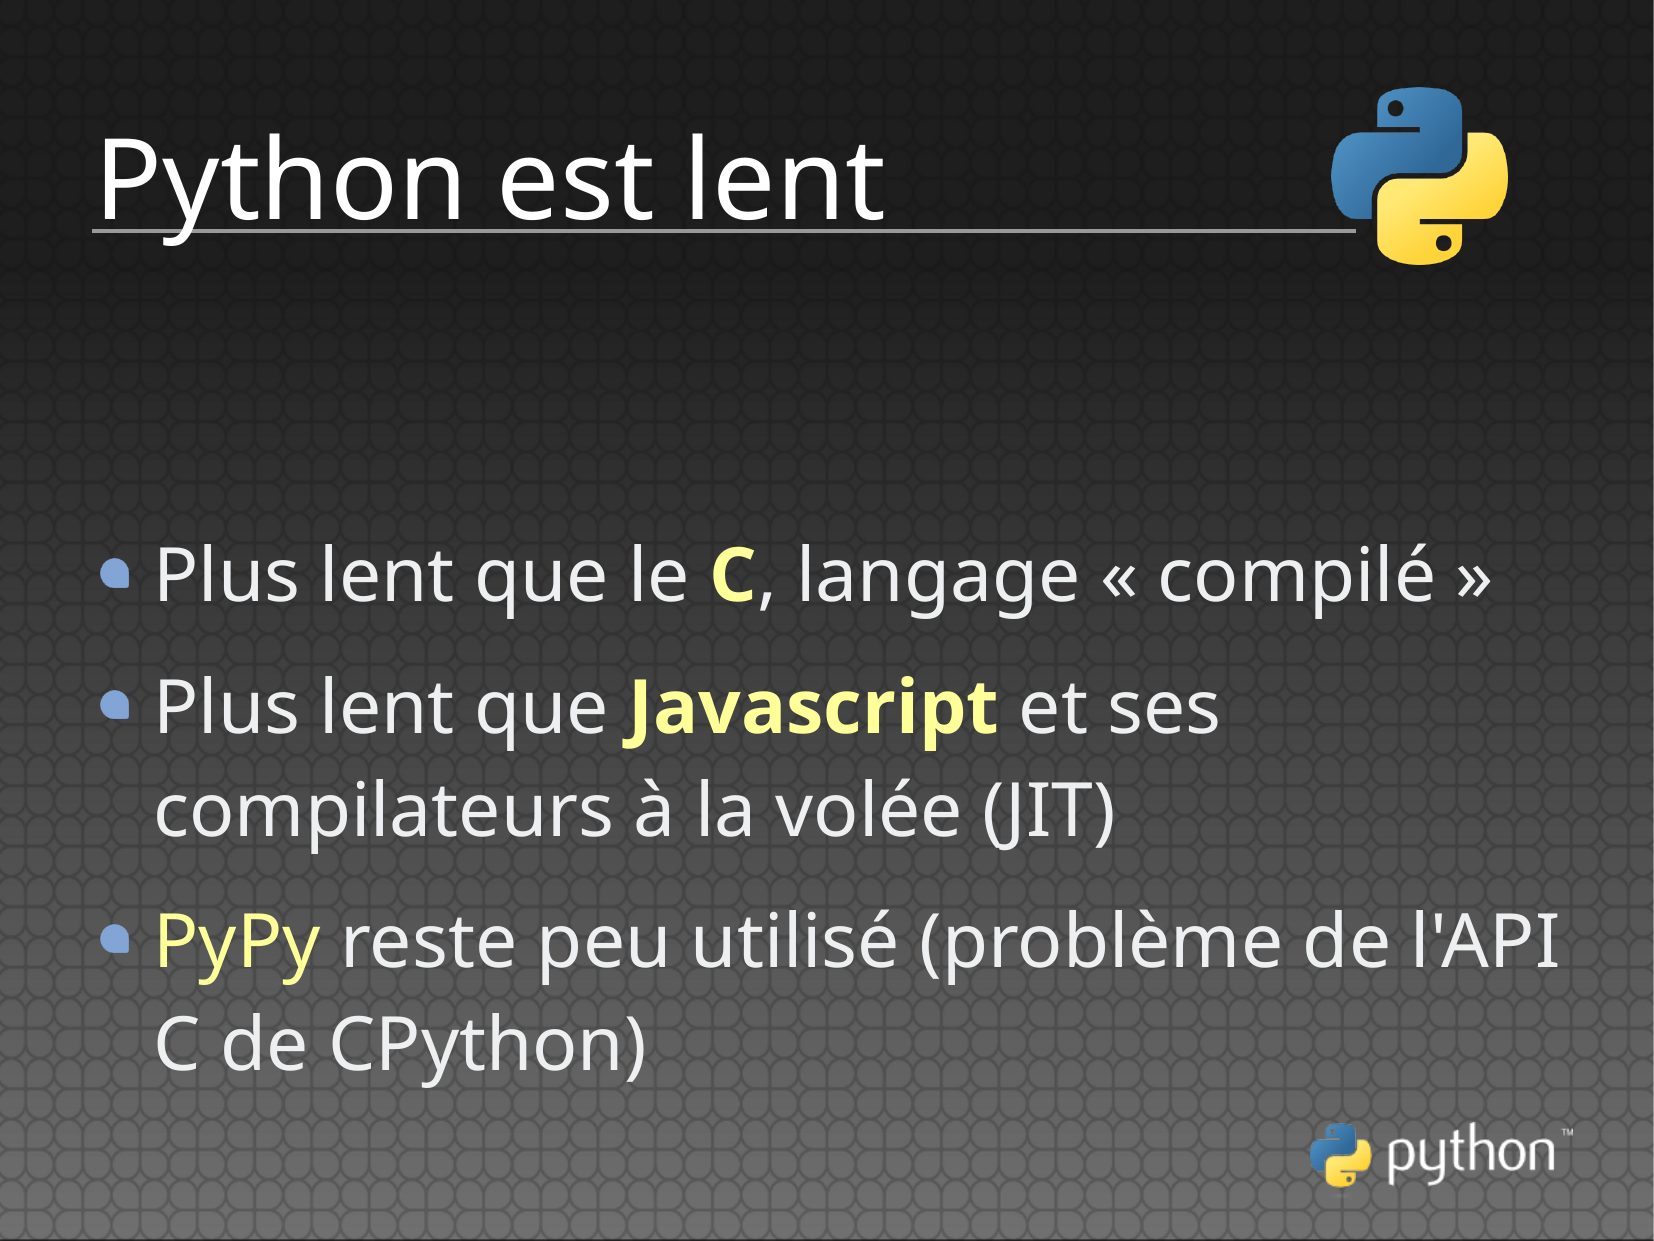

Python est lent
# Plus lent que le C, langage « compilé »
Plus lent que Javascript et ses compilateurs à la volée (JIT)
PyPy reste peu utilisé (problème de l'API C de CPython)